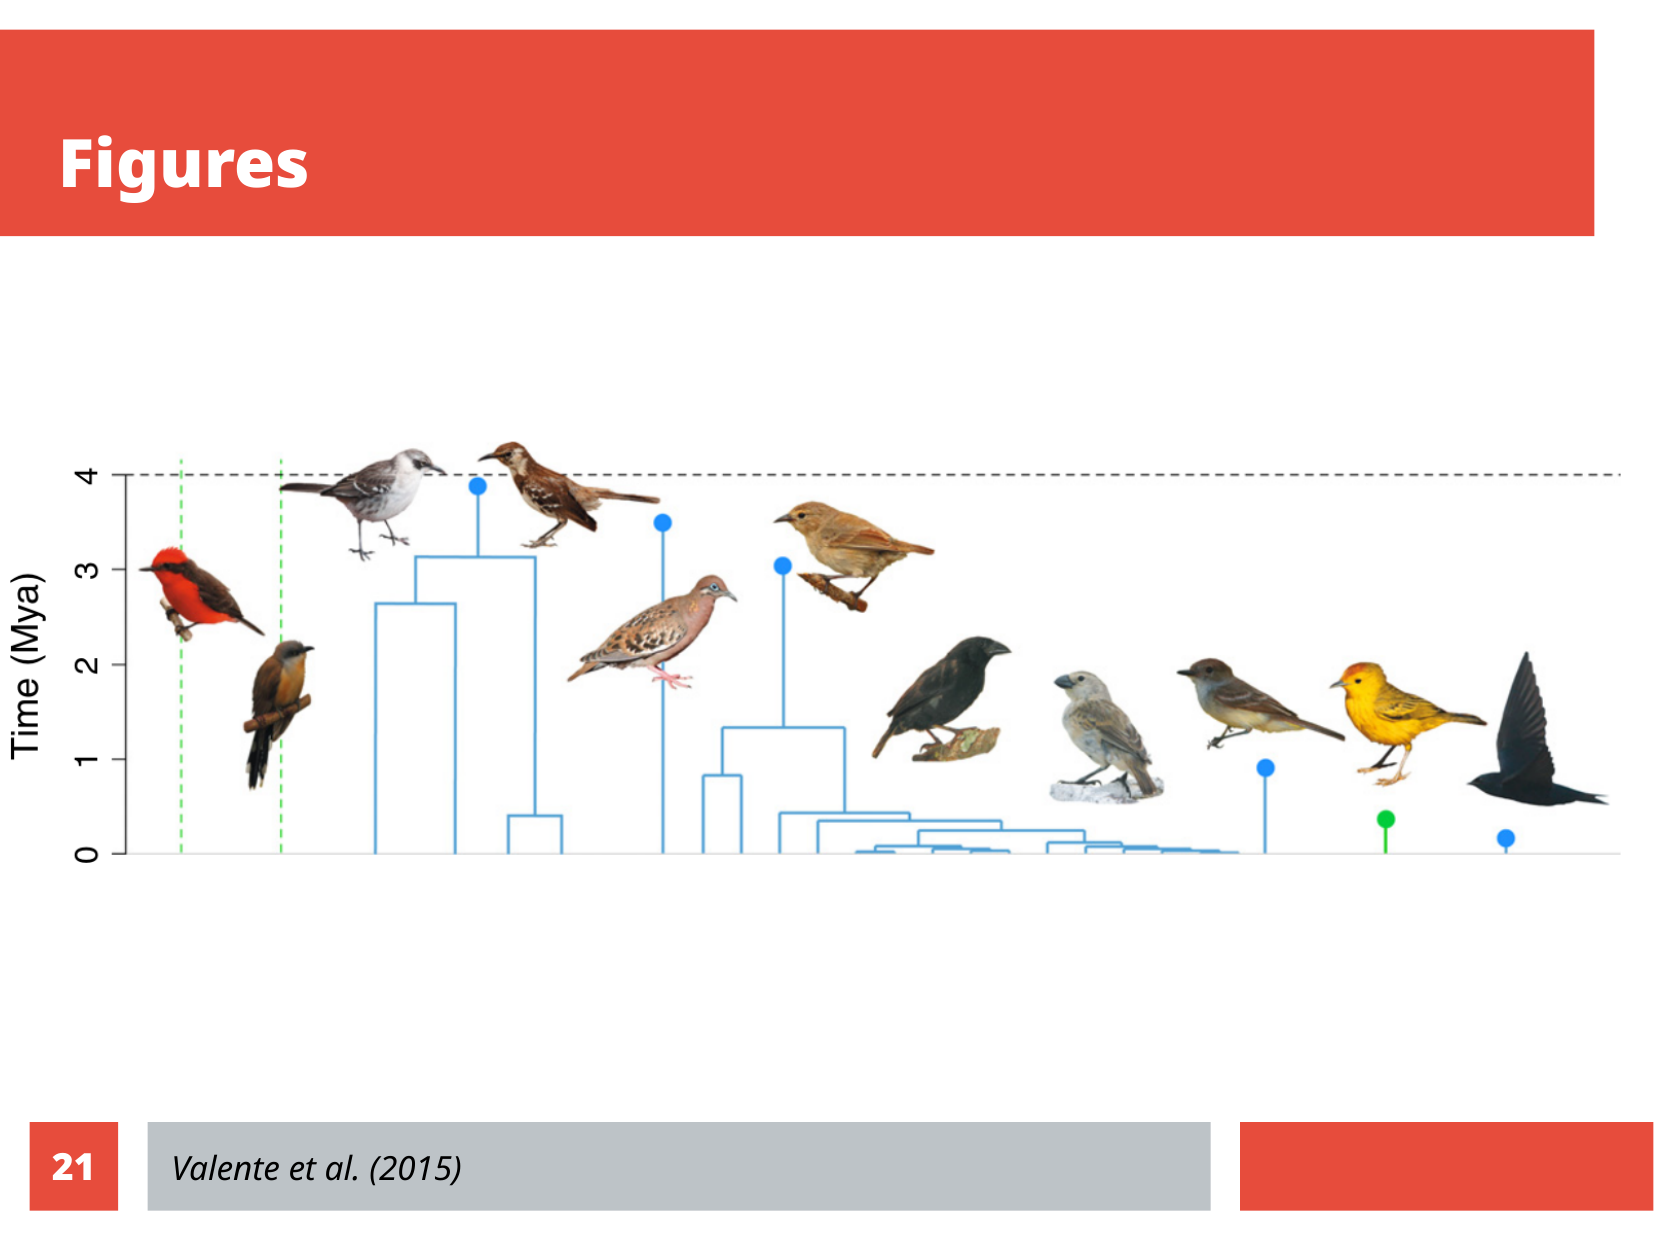

# Figures
21
Valente et al. (2015)